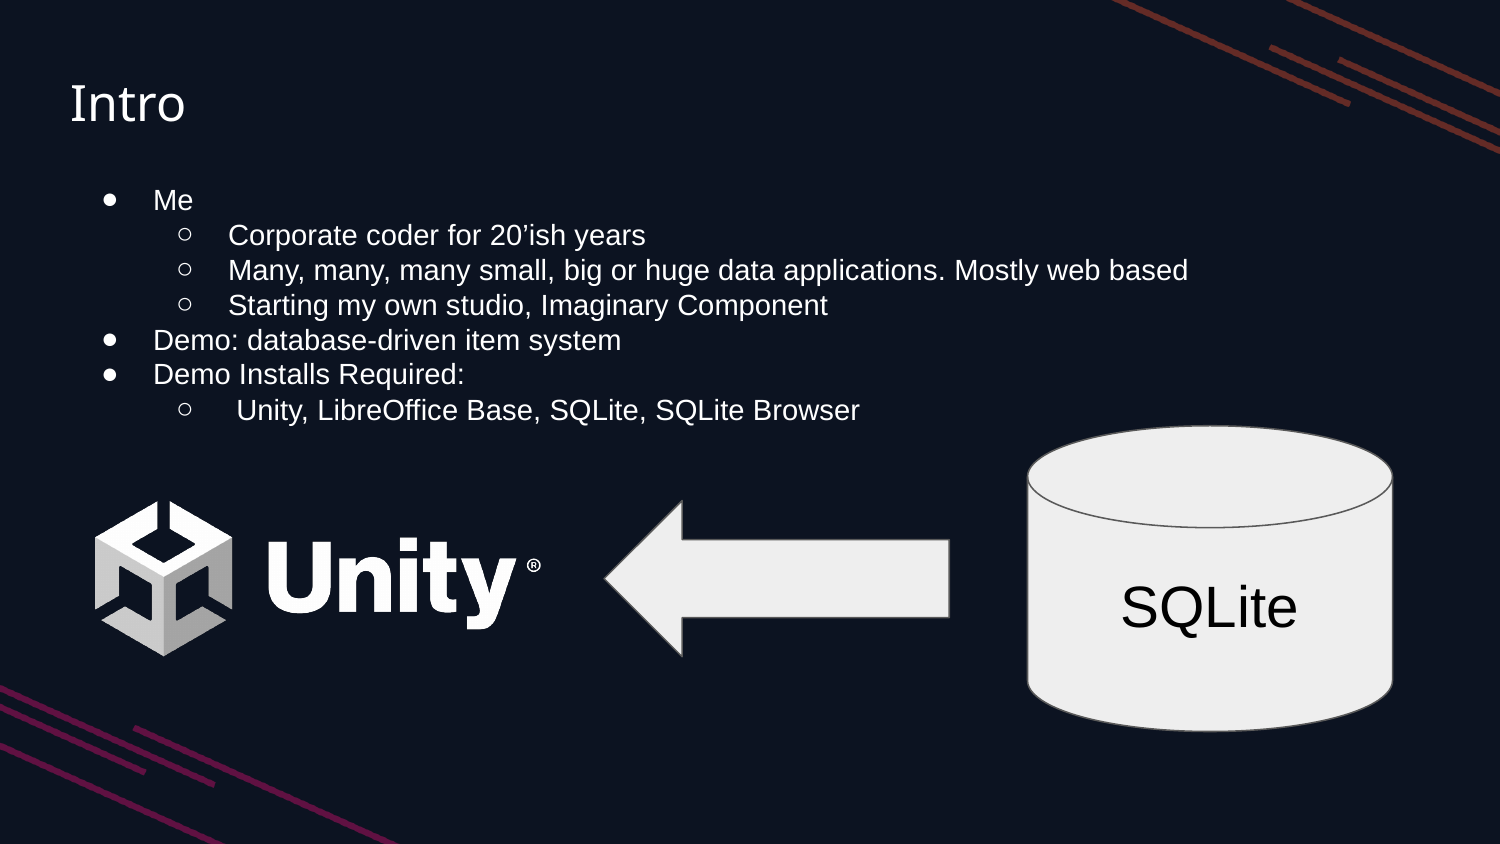

Intro
Me
Corporate coder for 20’ish years
Many, many, many small, big or huge data applications. Mostly web based
Starting my own studio, Imaginary Component
Demo: database-driven item system
Demo Installs Required:
 Unity, LibreOffice Base, SQLite, SQLite Browser
SQLite